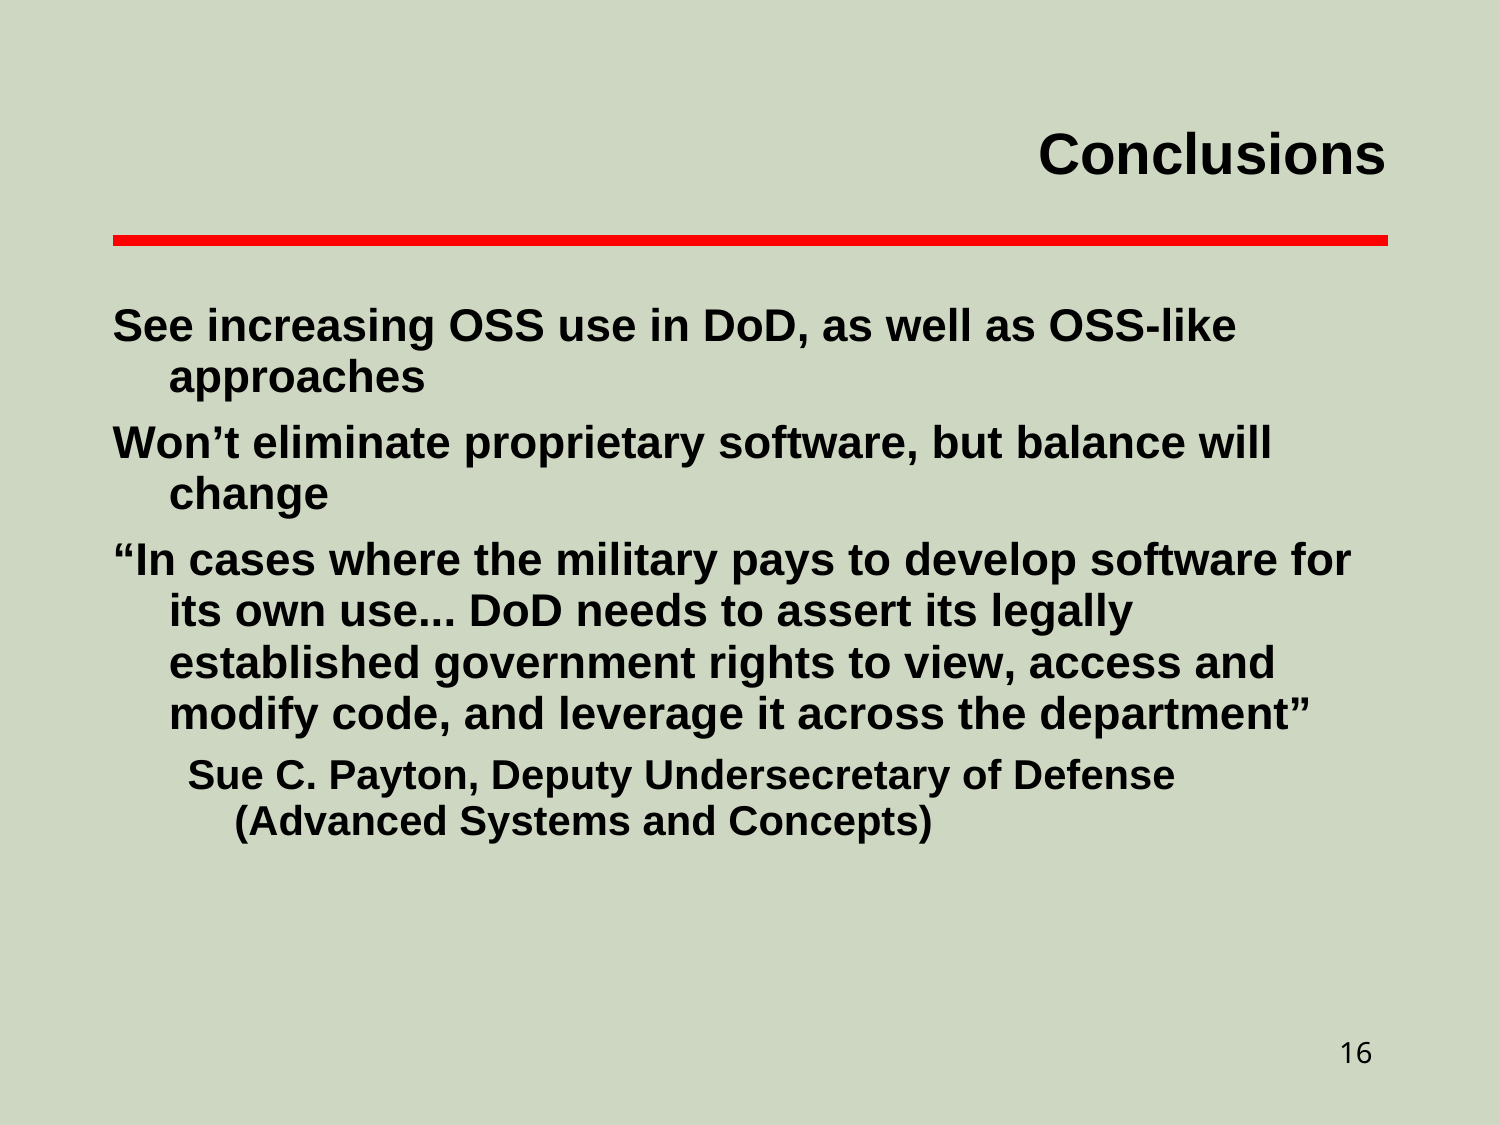

# Conclusions
See increasing OSS use in DoD, as well as OSS-like approaches
Won’t eliminate proprietary software, but balance will change
“In cases where the military pays to develop software for its own use... DoD needs to assert its legally established government rights to view, access and modify code, and leverage it across the department”
Sue C. Payton, Deputy Undersecretary of Defense (Advanced Systems and Concepts)